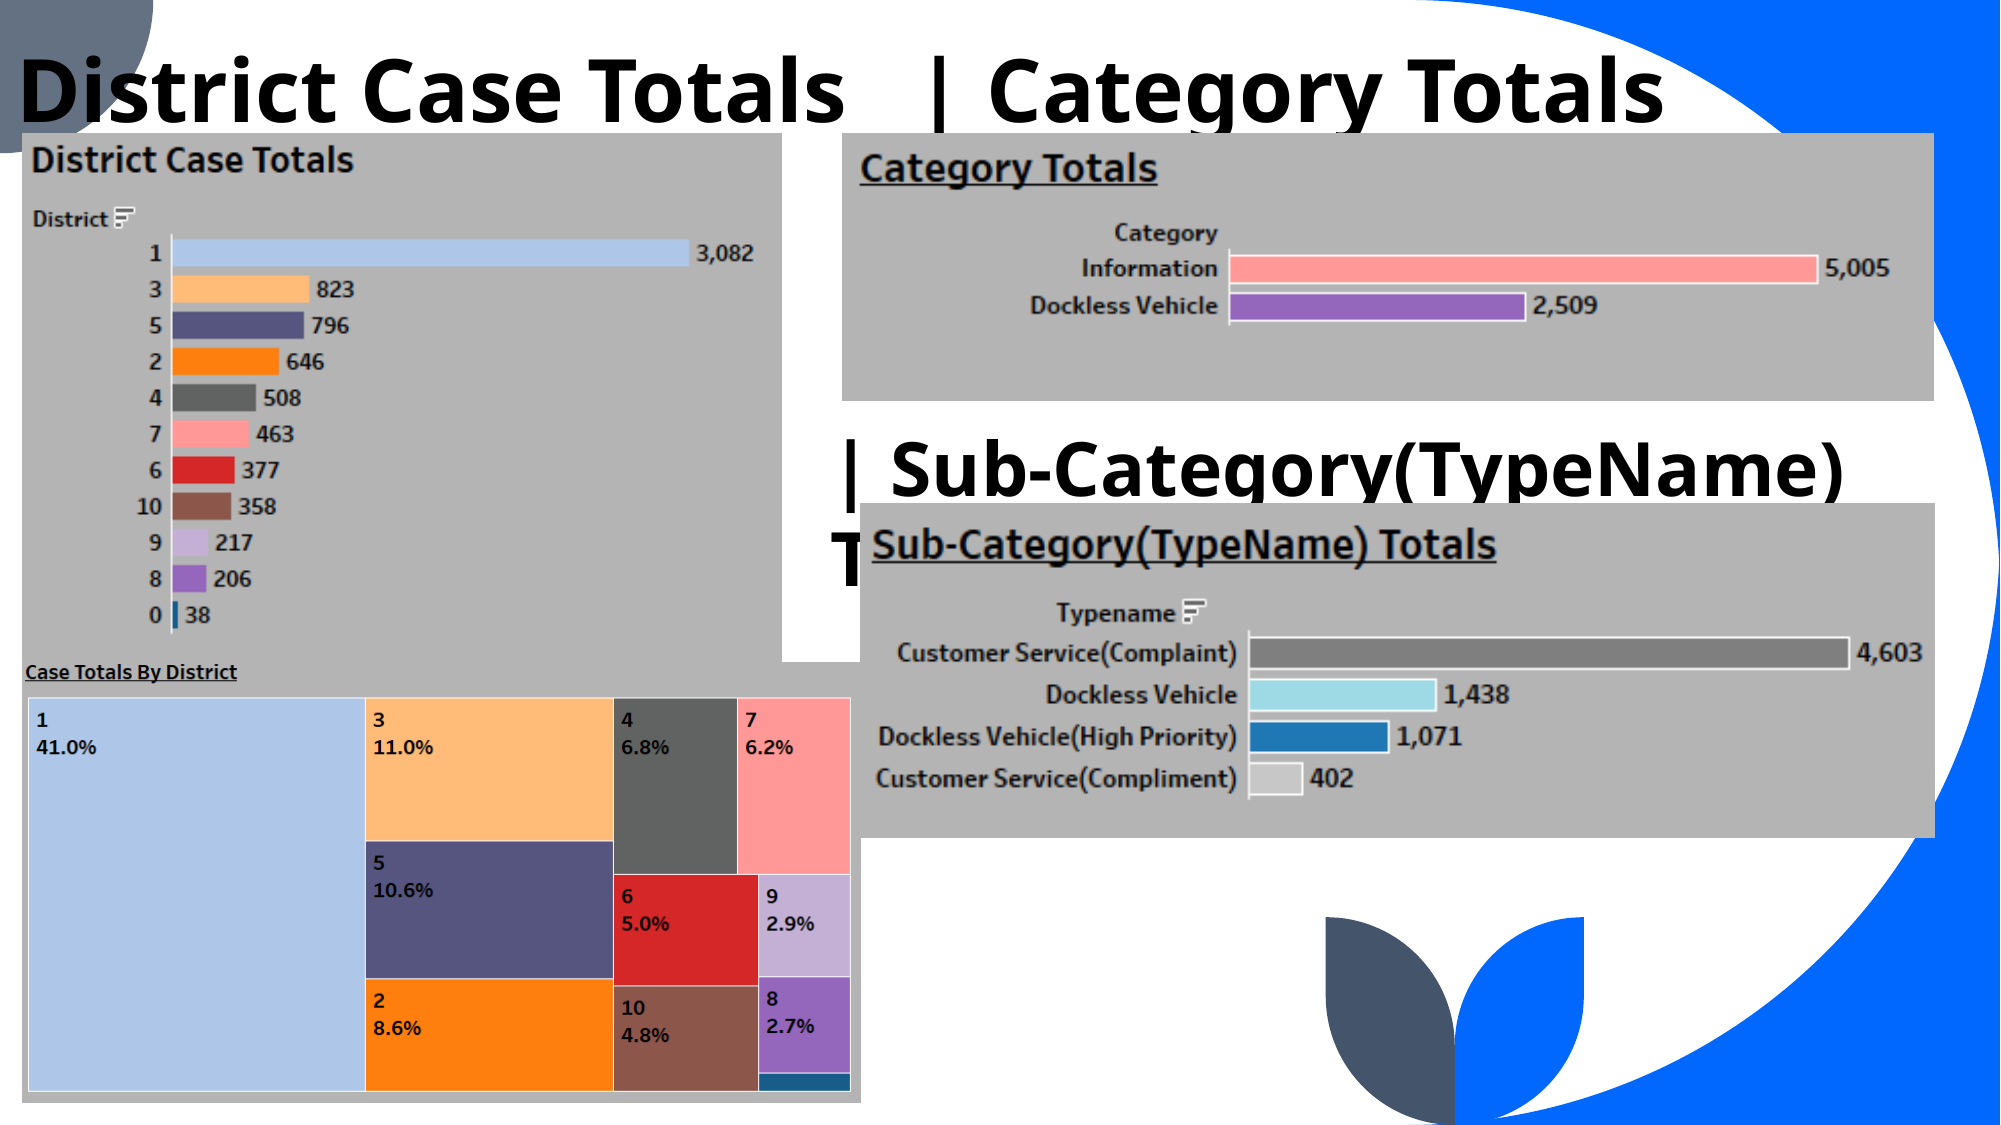

# District Case Totals   | Category Totals
| Sub-Category(TypeName) Totals